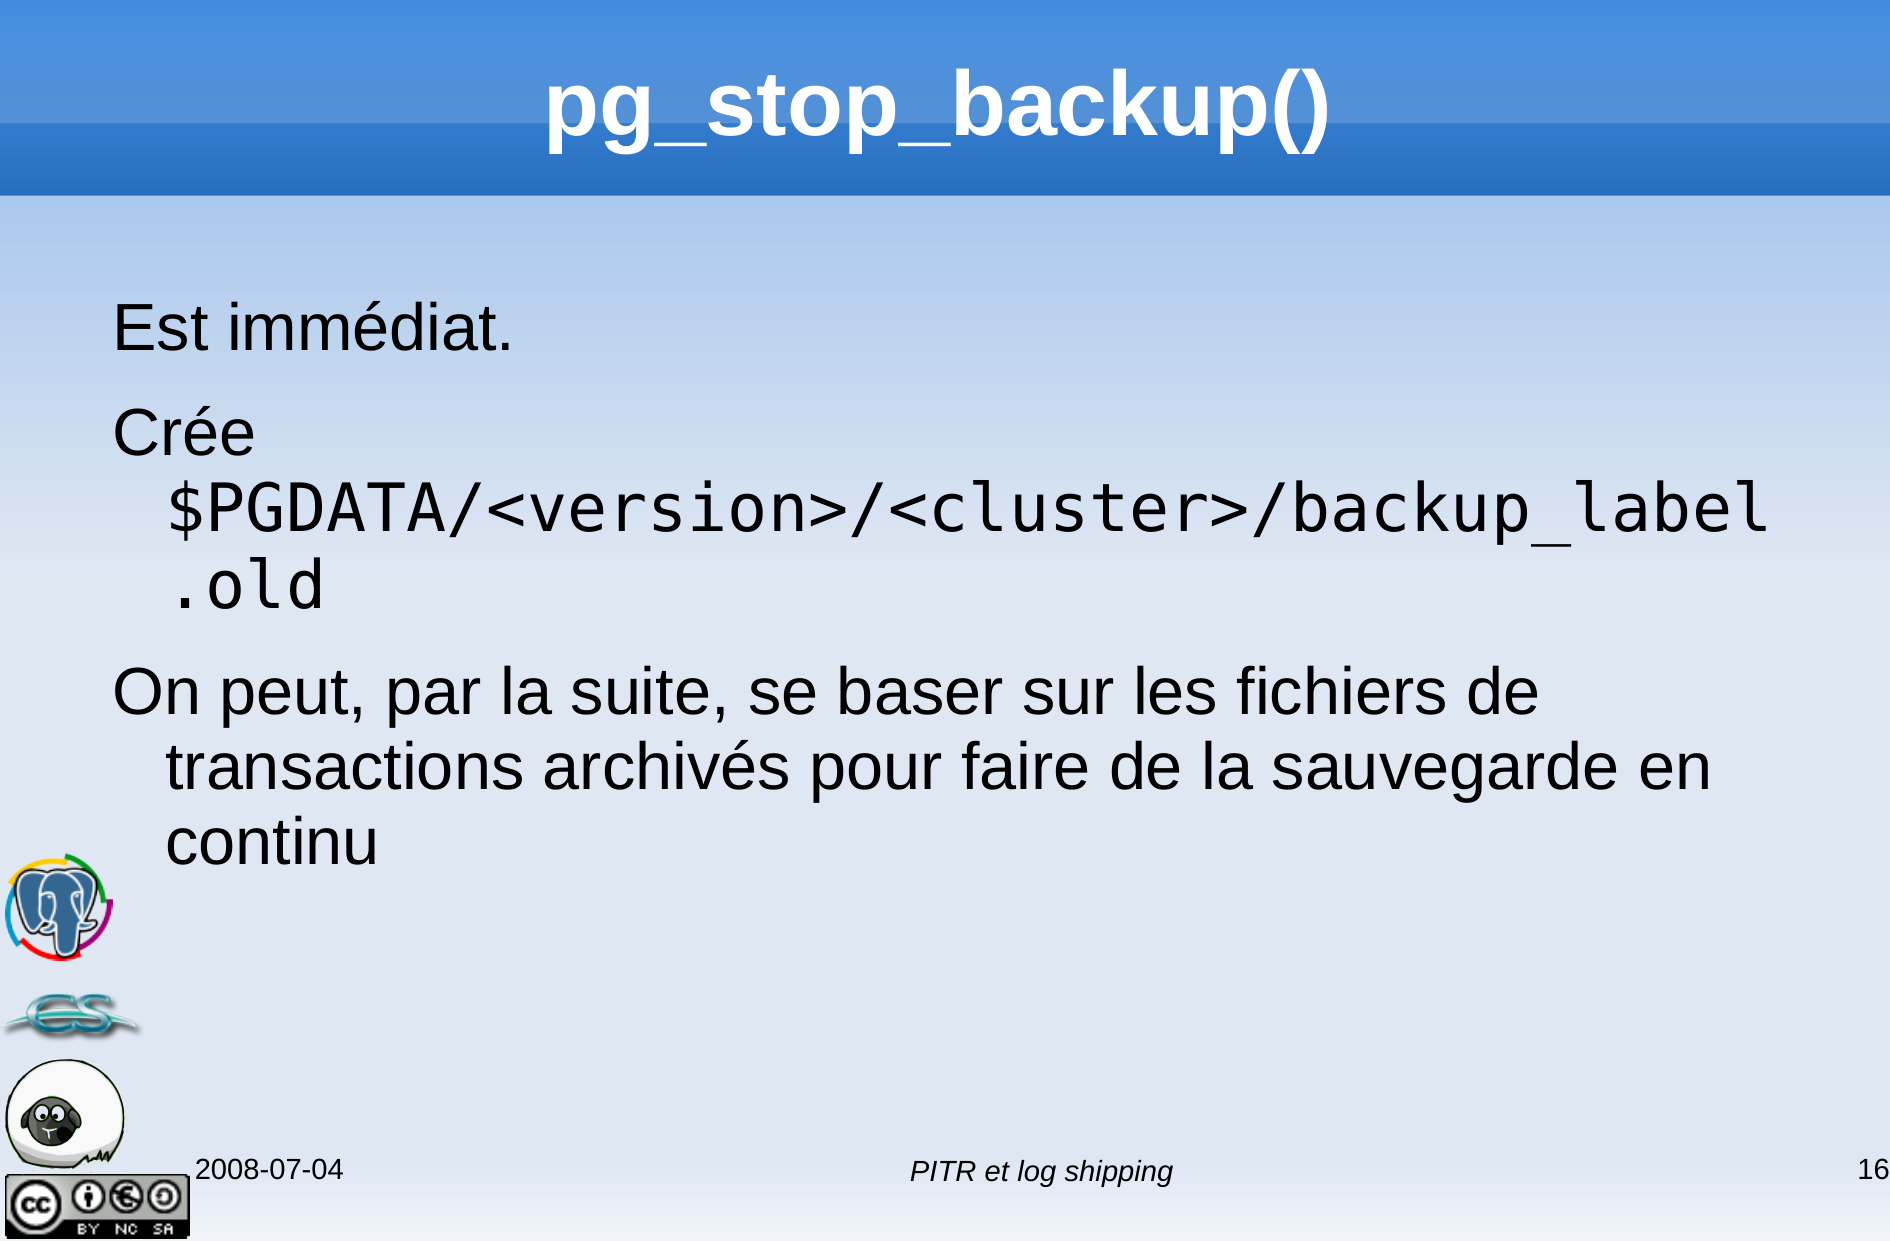

# pg_stop_backup()
Est immédiat.
Crée $PGDATA/<version>/<cluster>/backup_label.old
On peut, par la suite, se baser sur les fichiers de transactions archivés pour faire de la sauvegarde en continu
2008-07-04
16
PITR et log shipping